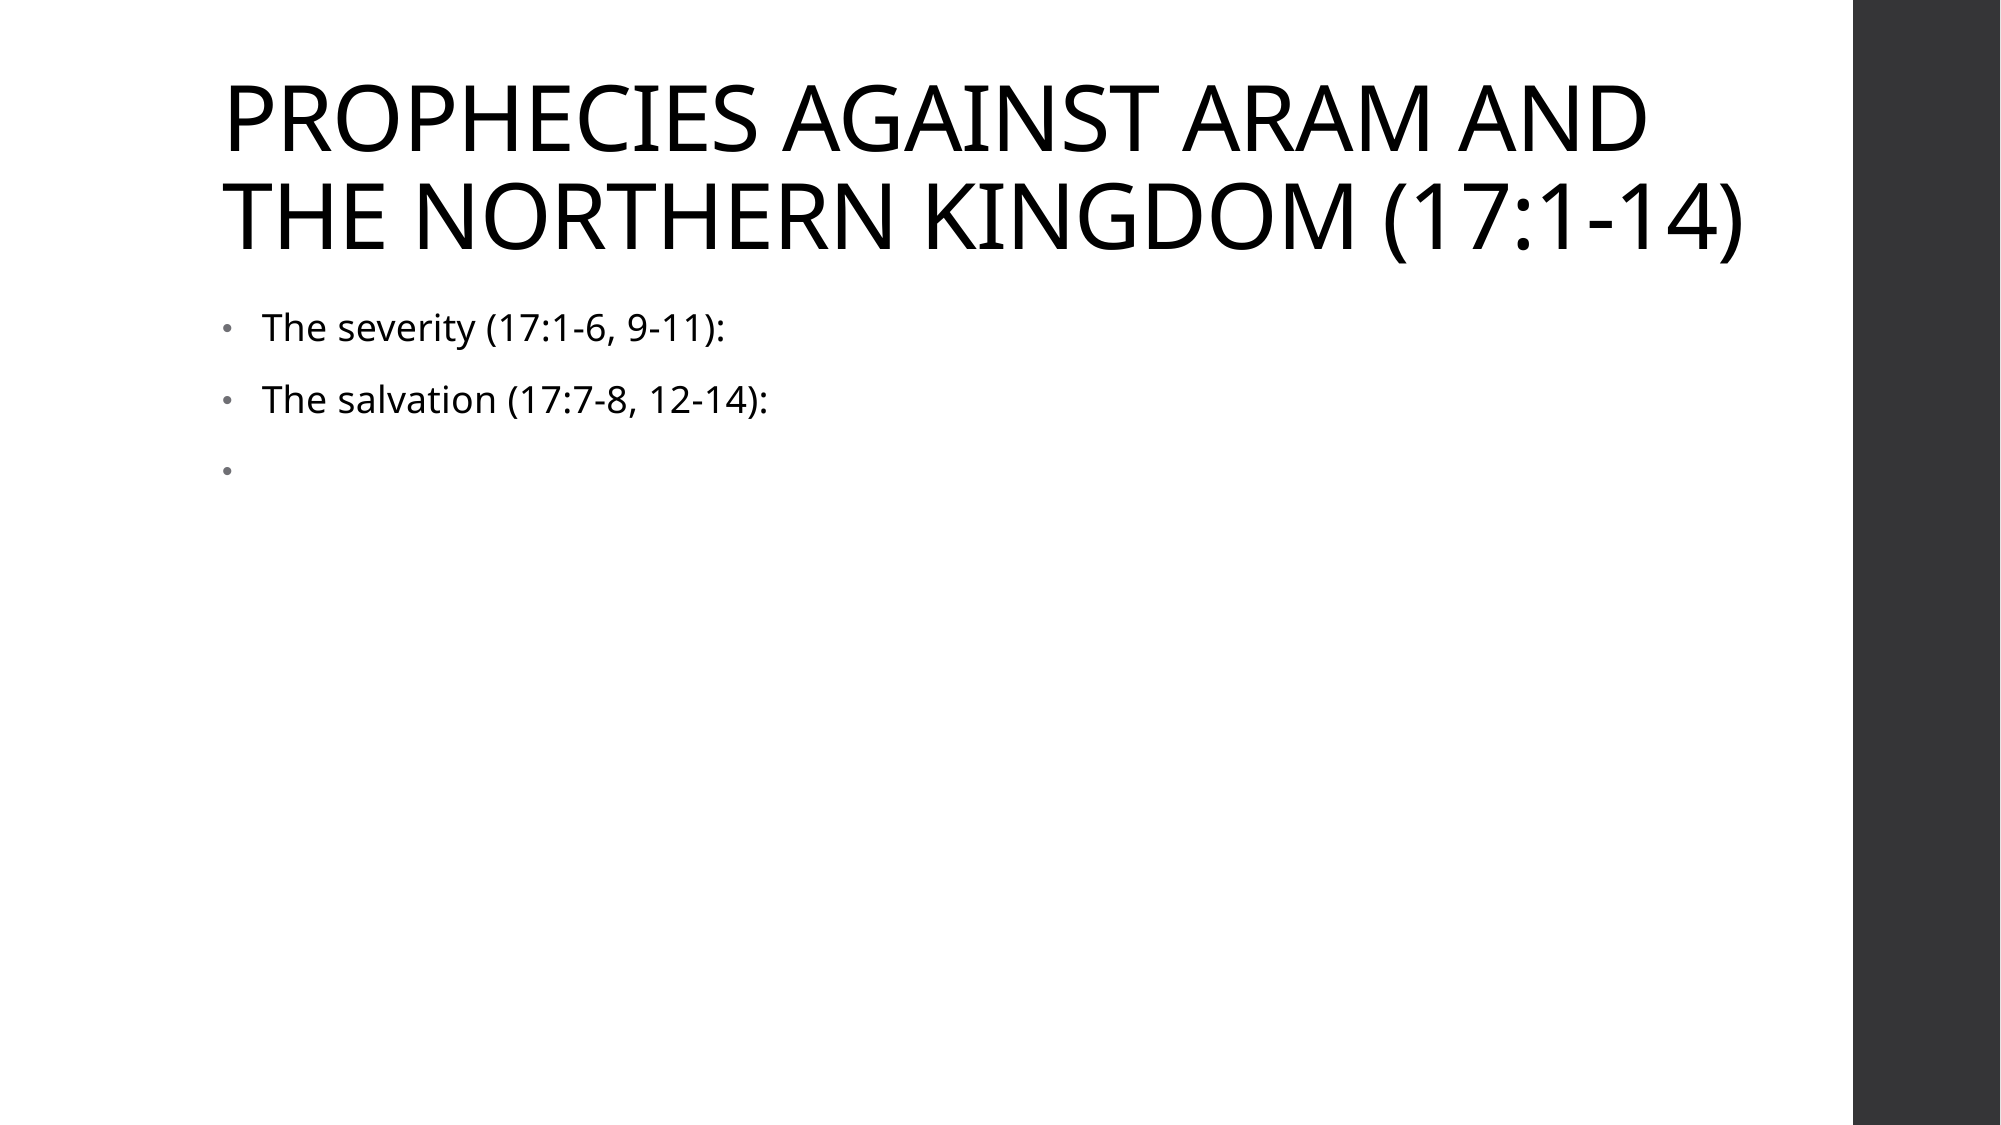

# PROPHECIES AGAINST ARAM AND THE NORTHERN KINGDOM (17:1-14)
 The severity (17:1-6, 9-11):
 The salvation (17:7-8, 12-14):